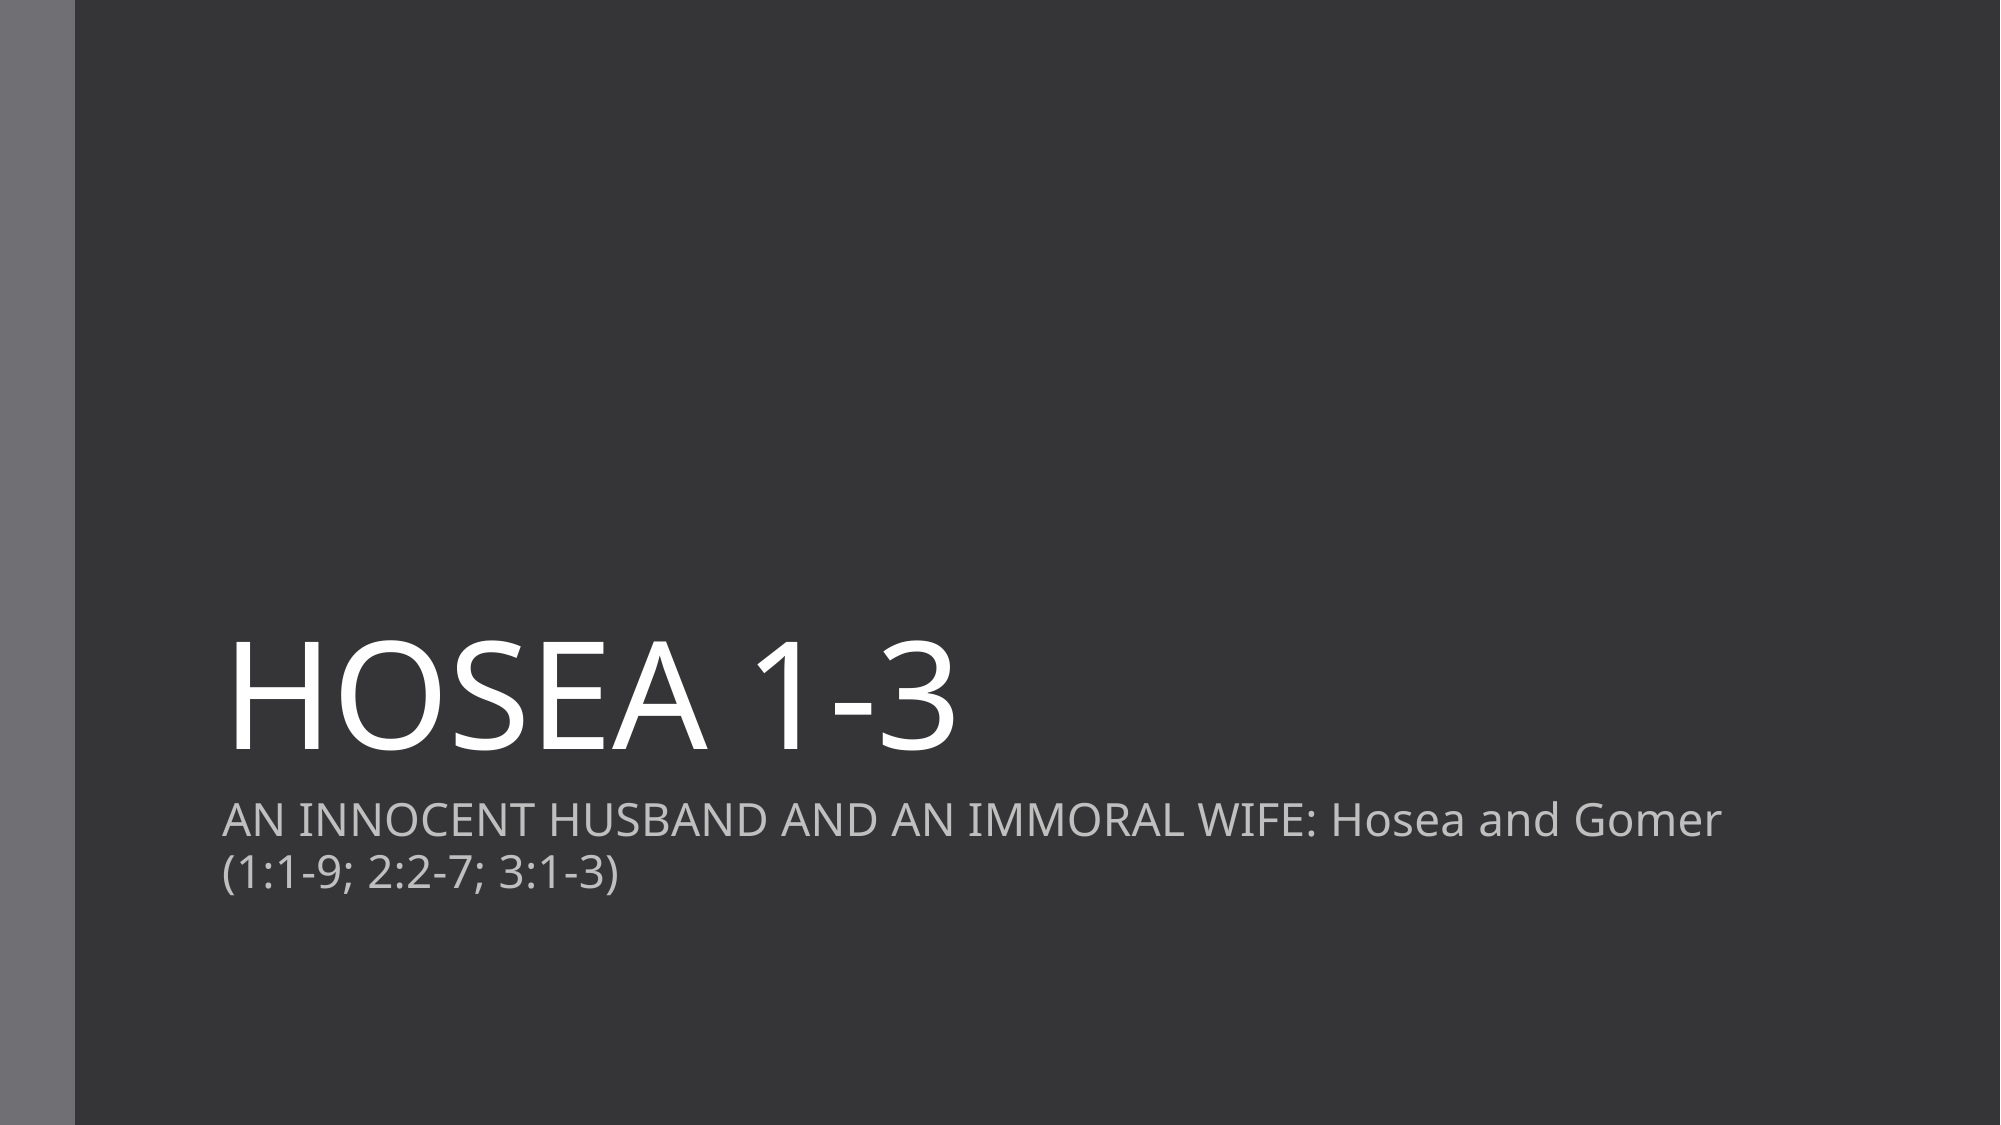

# HOSEA 1-3
AN INNOCENT HUSBAND AND AN IMMORAL WIFE: Hosea and Gomer (1:1-9; 2:2-7; 3:1-3)